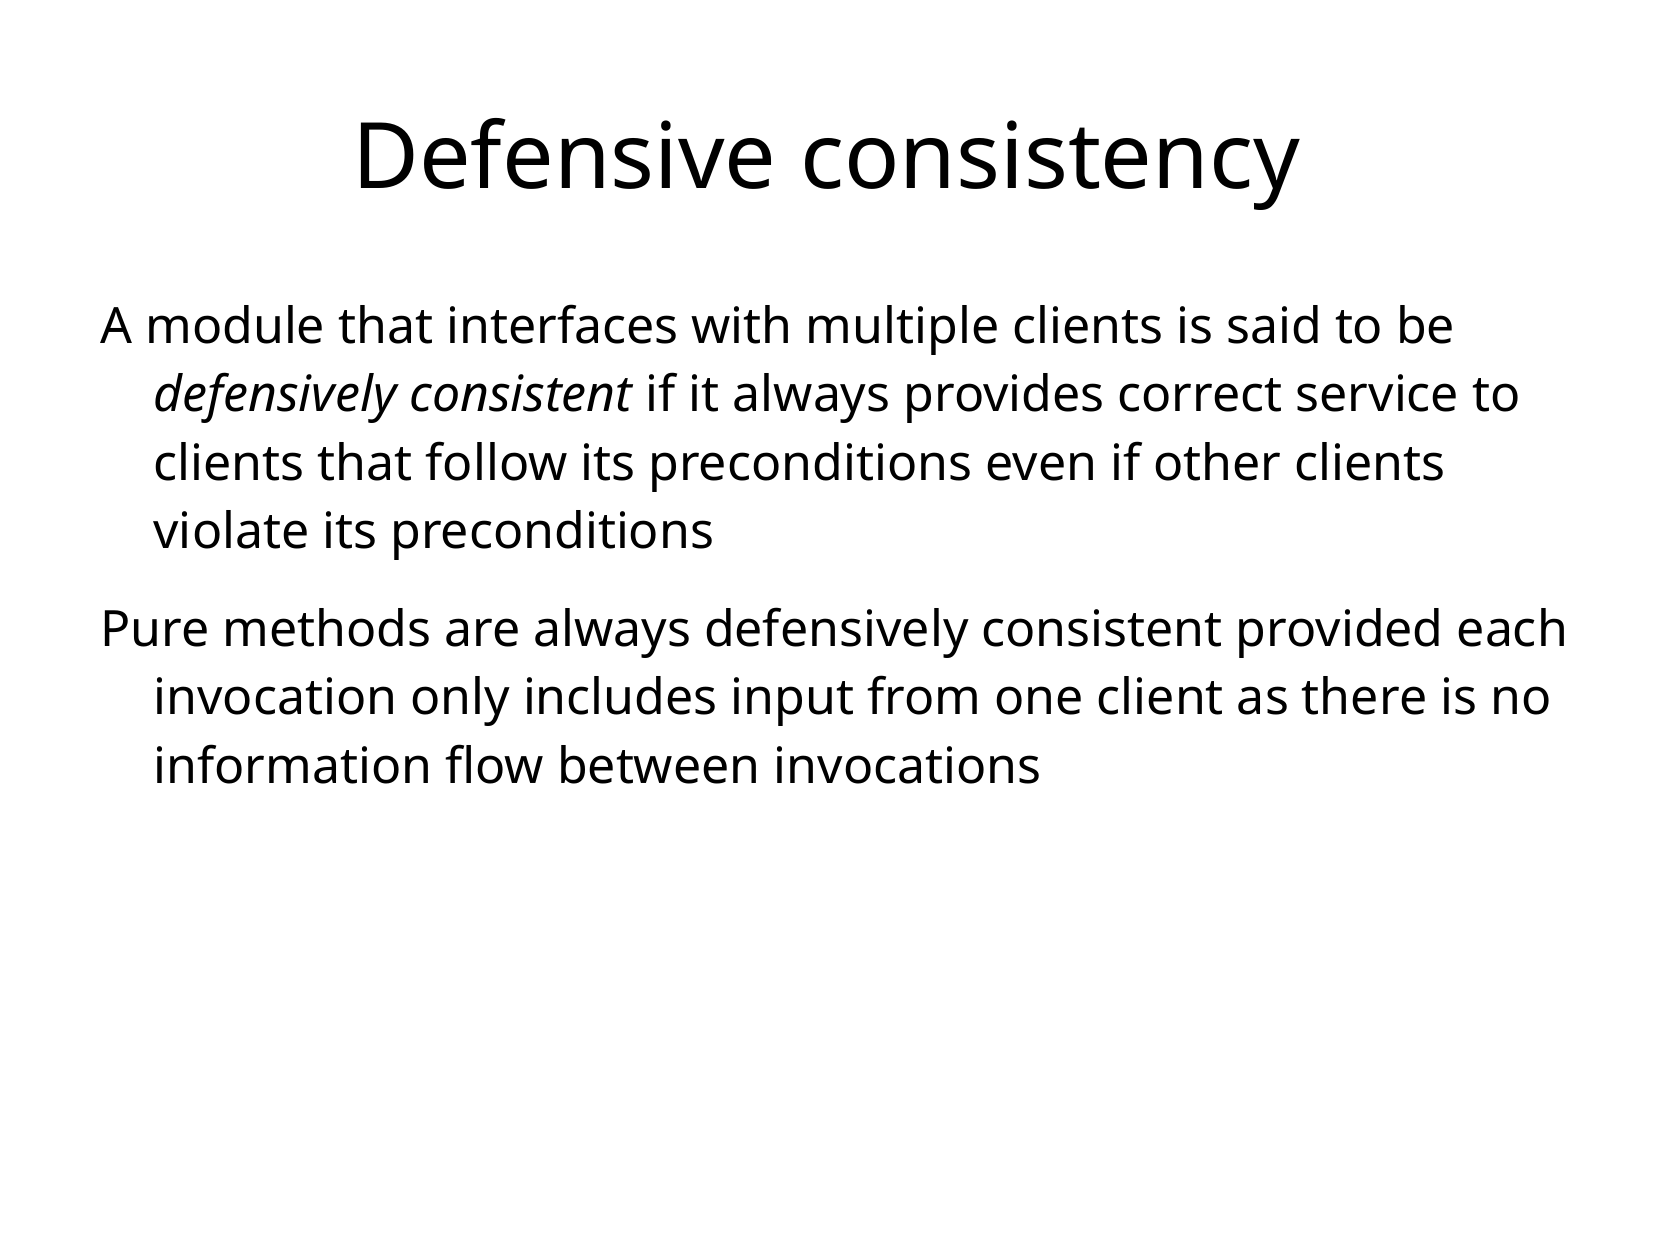

# Defensive consistency
A module that interfaces with multiple clients is said to be defensively consistent if it always provides correct service to clients that follow its preconditions even if other clients violate its preconditions
Pure methods are always defensively consistent provided each invocation only includes input from one client as there is no information flow between invocations